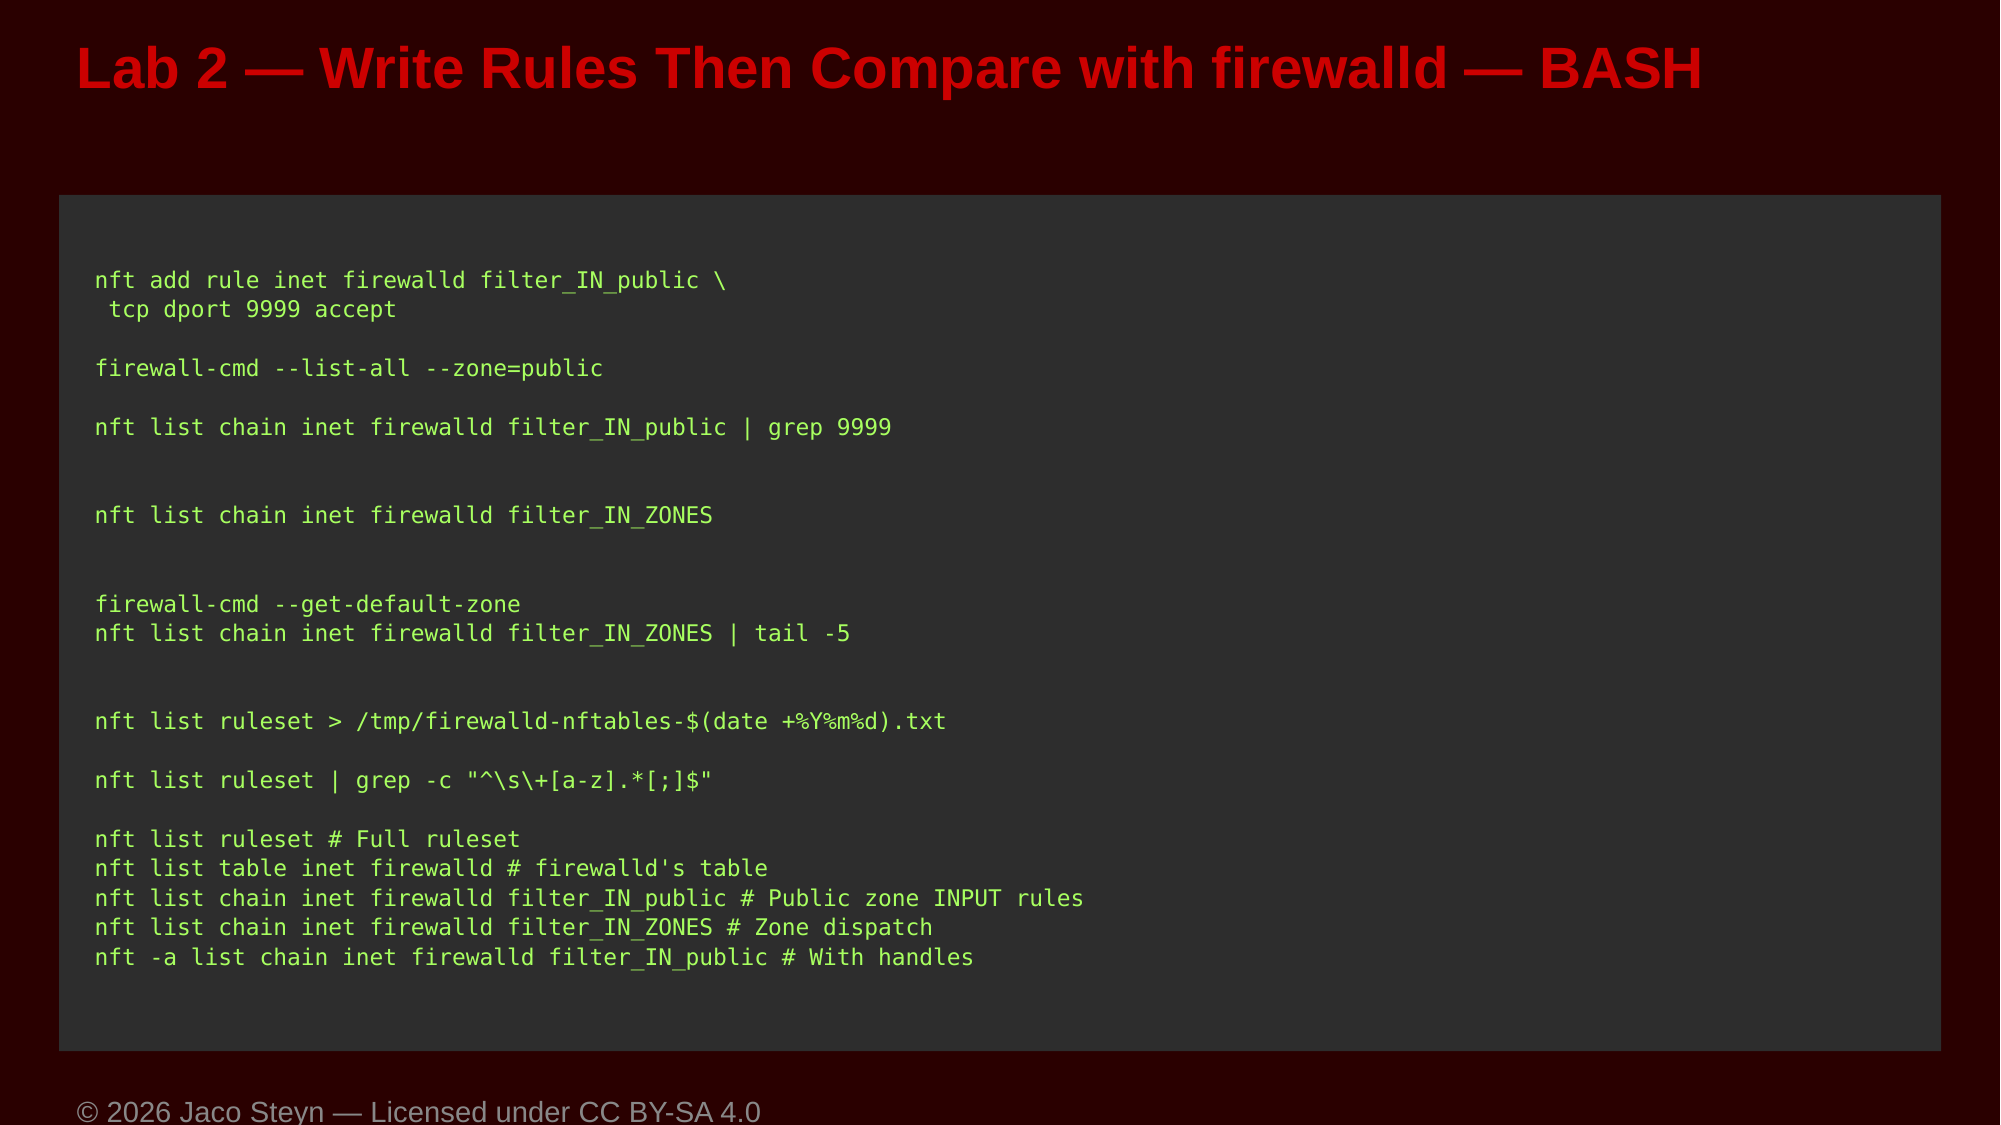

Lab 2 — Write Rules Then Compare with firewalld — BASH
nft add rule inet firewalld filter_IN_public \
 tcp dport 9999 accept
firewall-cmd --list-all --zone=public
nft list chain inet firewalld filter_IN_public | grep 9999
nft list chain inet firewalld filter_IN_ZONES
firewall-cmd --get-default-zone
nft list chain inet firewalld filter_IN_ZONES | tail -5
nft list ruleset > /tmp/firewalld-nftables-$(date +%Y%m%d).txt
nft list ruleset | grep -c "^\s\+[a-z].*[;]$"
nft list ruleset # Full ruleset
nft list table inet firewalld # firewalld's table
nft list chain inet firewalld filter_IN_public # Public zone INPUT rules
nft list chain inet firewalld filter_IN_ZONES # Zone dispatch
nft -a list chain inet firewalld filter_IN_public # With handles
© 2026 Jaco Steyn — Licensed under CC BY-SA 4.0